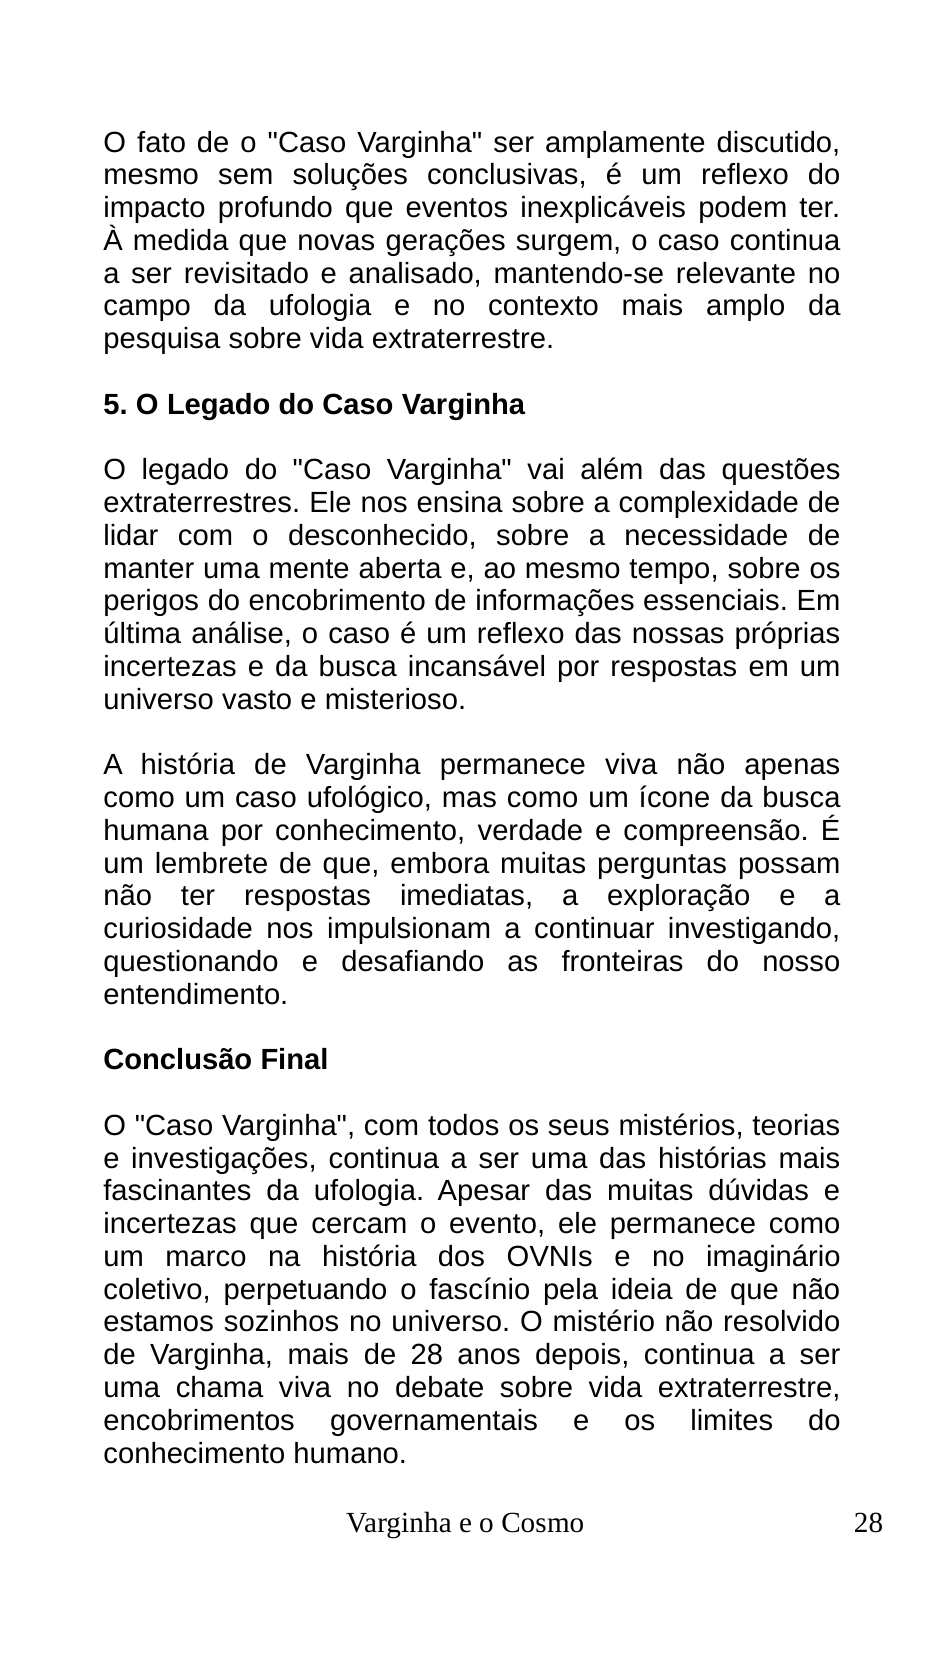

O fato de o "Caso Varginha" ser amplamente discutido, mesmo sem soluções conclusivas, é um reflexo do impacto profundo que eventos inexplicáveis podem ter. À medida que novas gerações surgem, o caso continua a ser revisitado e analisado, mantendo-se relevante no campo da ufologia e no contexto mais amplo da pesquisa sobre vida extraterrestre.
5. O Legado do Caso Varginha
O legado do "Caso Varginha" vai além das questões extraterrestres. Ele nos ensina sobre a complexidade de lidar com o desconhecido, sobre a necessidade de manter uma mente aberta e, ao mesmo tempo, sobre os perigos do encobrimento de informações essenciais. Em última análise, o caso é um reflexo das nossas próprias incertezas e da busca incansável por respostas em um universo vasto e misterioso.
A história de Varginha permanece viva não apenas como um caso ufológico, mas como um ícone da busca humana por conhecimento, verdade e compreensão. É um lembrete de que, embora muitas perguntas possam não ter respostas imediatas, a exploração e a curiosidade nos impulsionam a continuar investigando, questionando e desafiando as fronteiras do nosso entendimento.
Conclusão Final
O "Caso Varginha", com todos os seus mistérios, teorias e investigações, continua a ser uma das histórias mais fascinantes da ufologia. Apesar das muitas dúvidas e incertezas que cercam o evento, ele permanece como um marco na história dos OVNIs e no imaginário coletivo, perpetuando o fascínio pela ideia de que não estamos sozinhos no universo. O mistério não resolvido de Varginha, mais de 28 anos depois, continua a ser uma chama viva no debate sobre vida extraterrestre, encobrimentos governamentais e os limites do conhecimento humano.
Varginha e o Cosmo
28